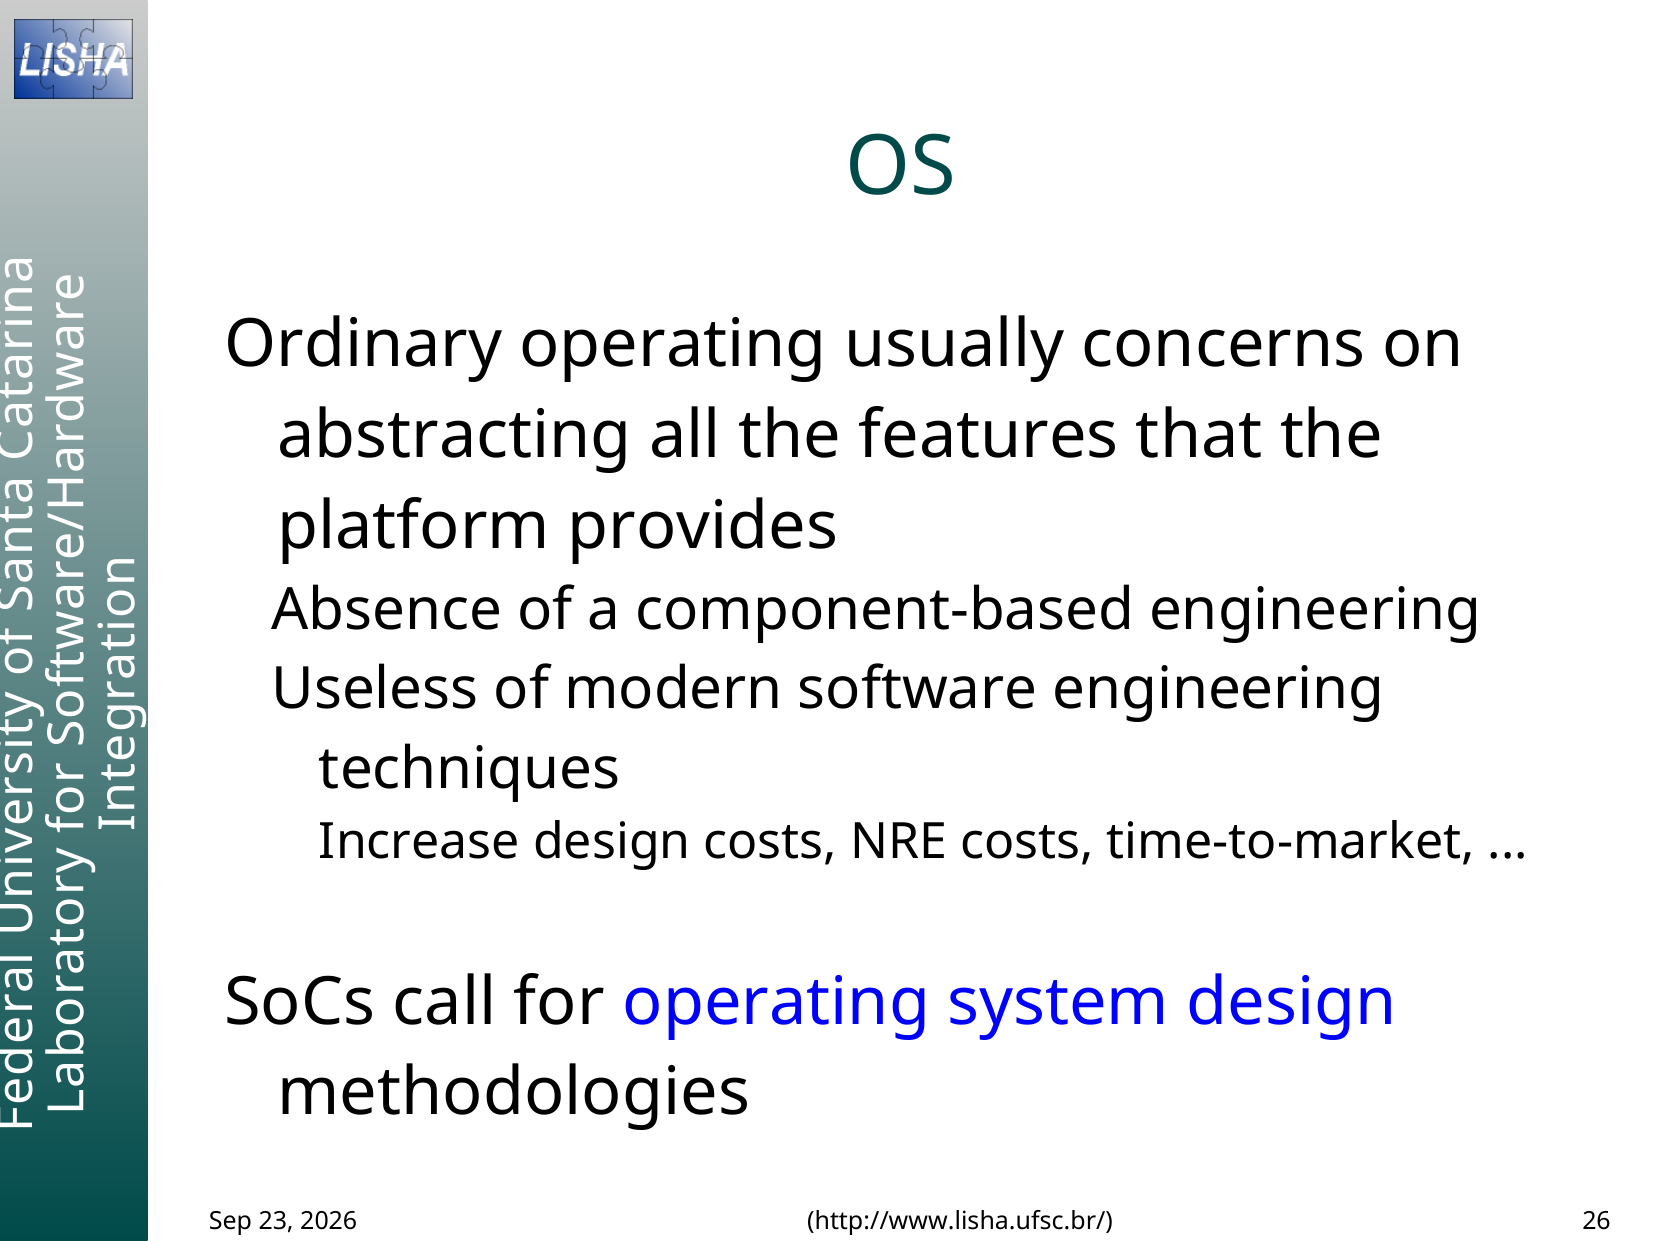

# OS
Ordinary operating usually concerns on abstracting all the features that the platform provides
Absence of a component-based engineering
Useless of modern software engineering techniques
Increase design costs, NRE costs, time-to-market, ...
SoCs call for operating system design methodologies